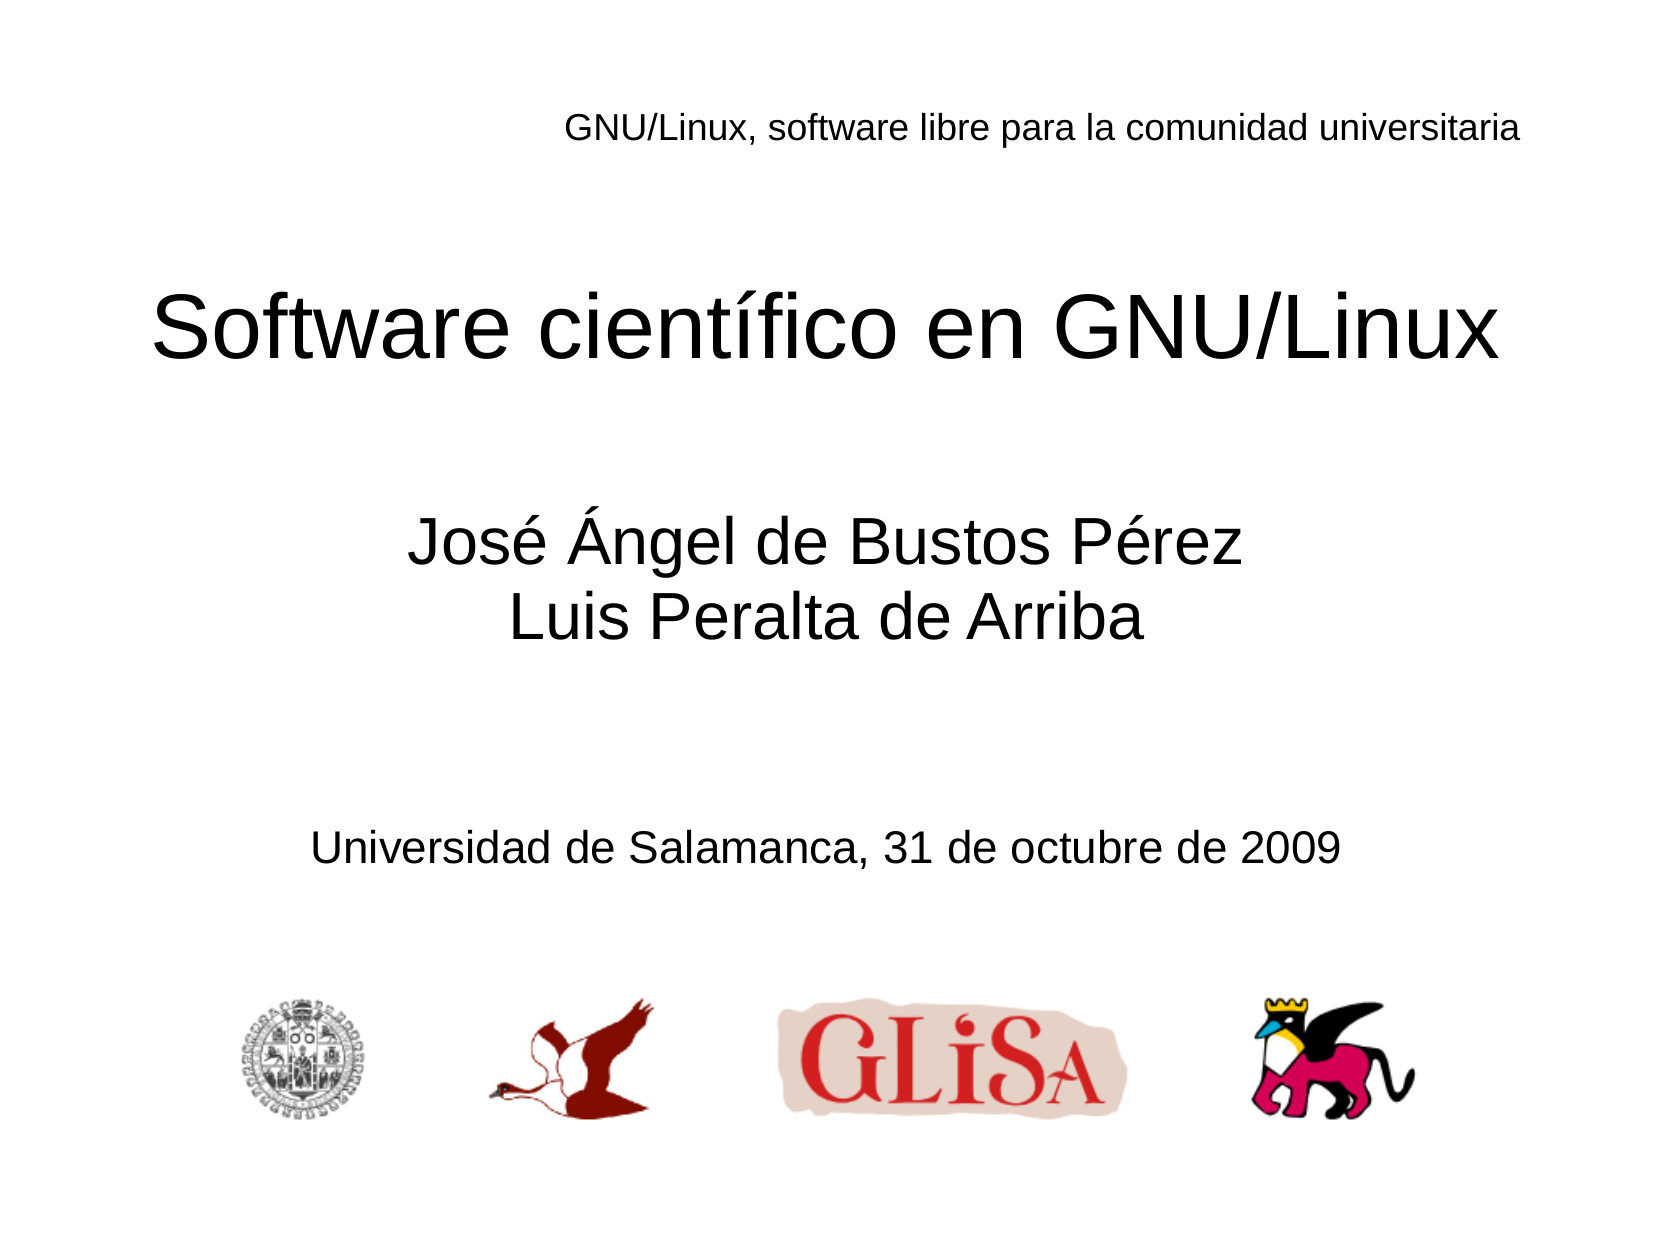

GNU/Linux, software libre para la comunidad universitaria
Software científico en GNU/Linux
José Ángel de Bustos Pérez
Luis Peralta de Arriba
Universidad de Salamanca, 31 de octubre de 2009